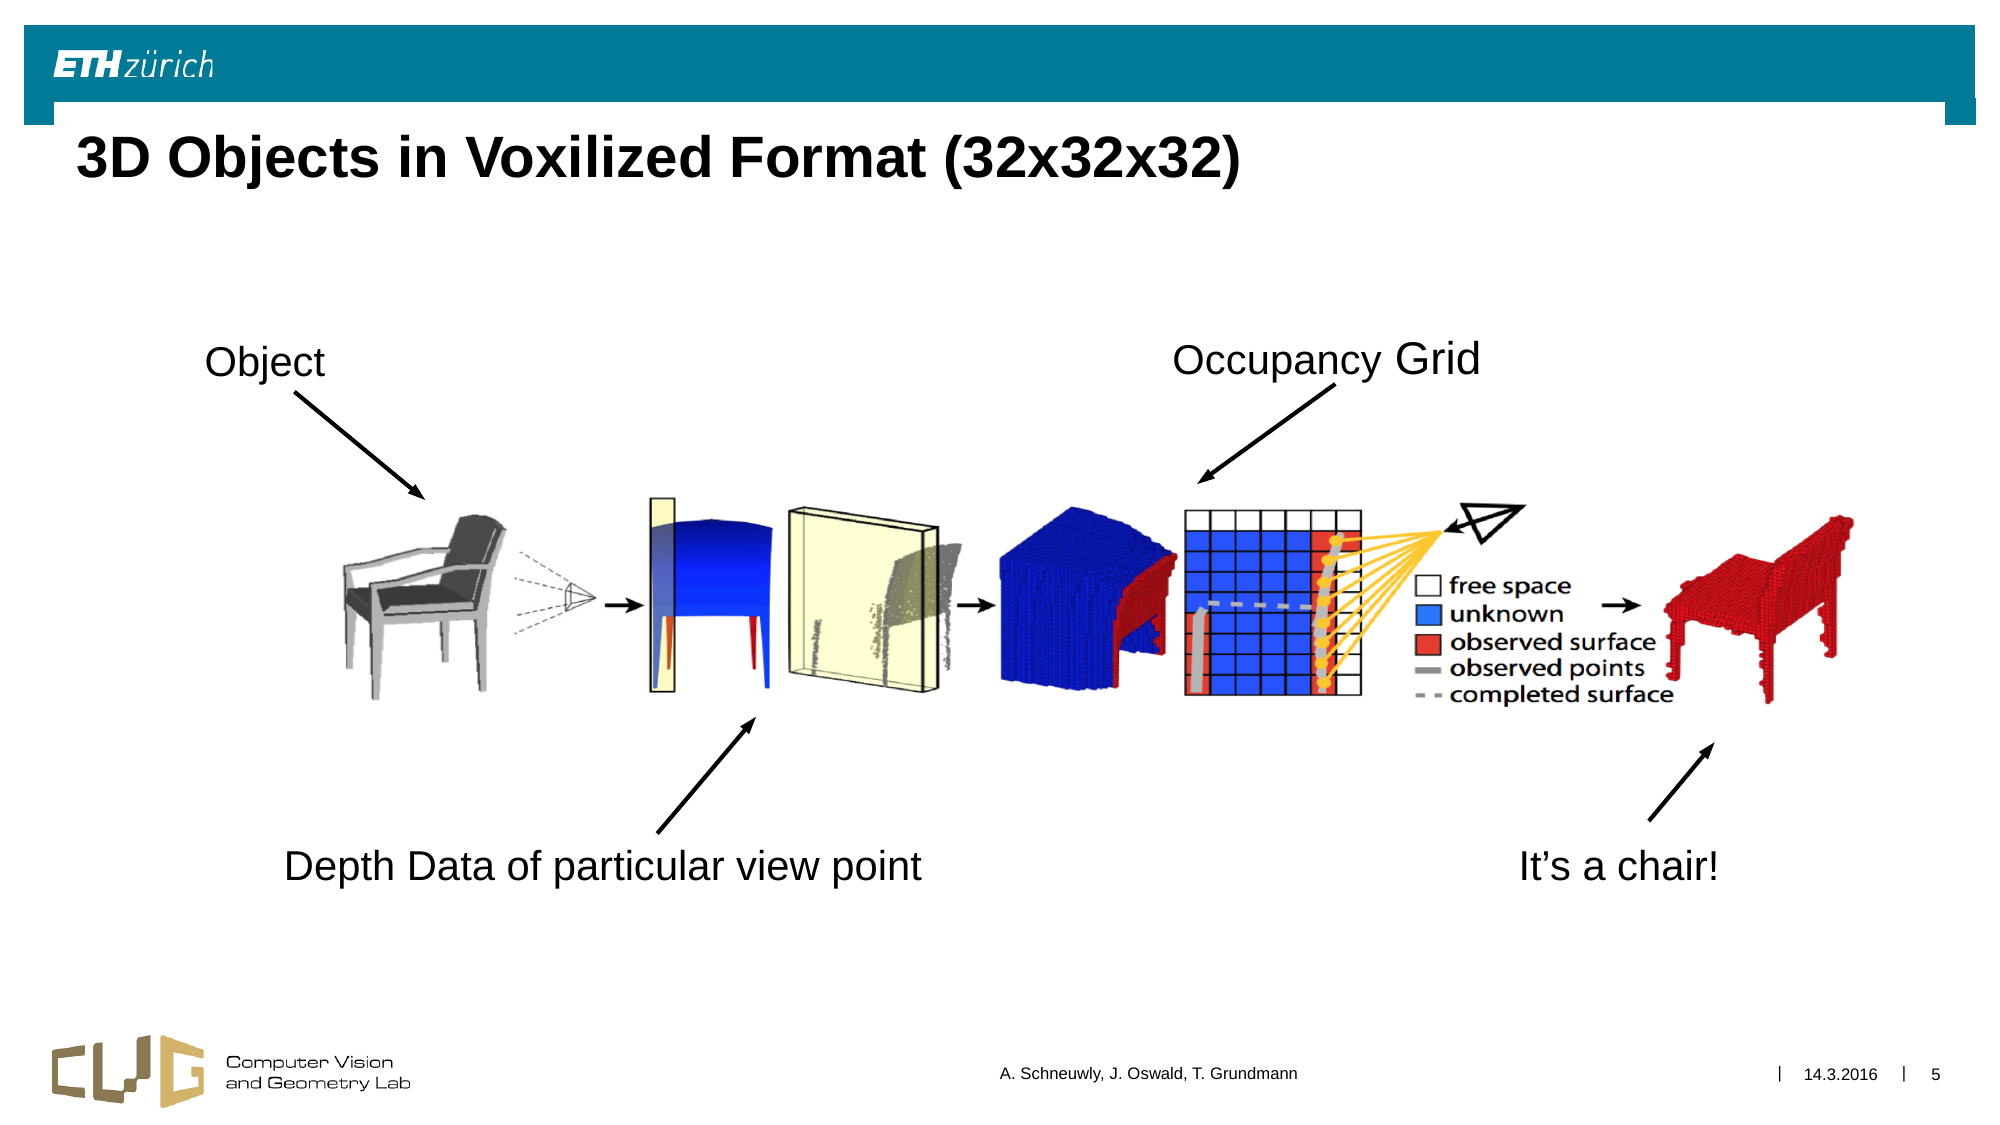

# 3D Objects in Voxilized Format (32x32x32)
Object
Occupancy Grid
Depth Data of particular view point
It’s a chair!
A. Schneuwly, J. Oswald, T. Grundmann
14.3.2016